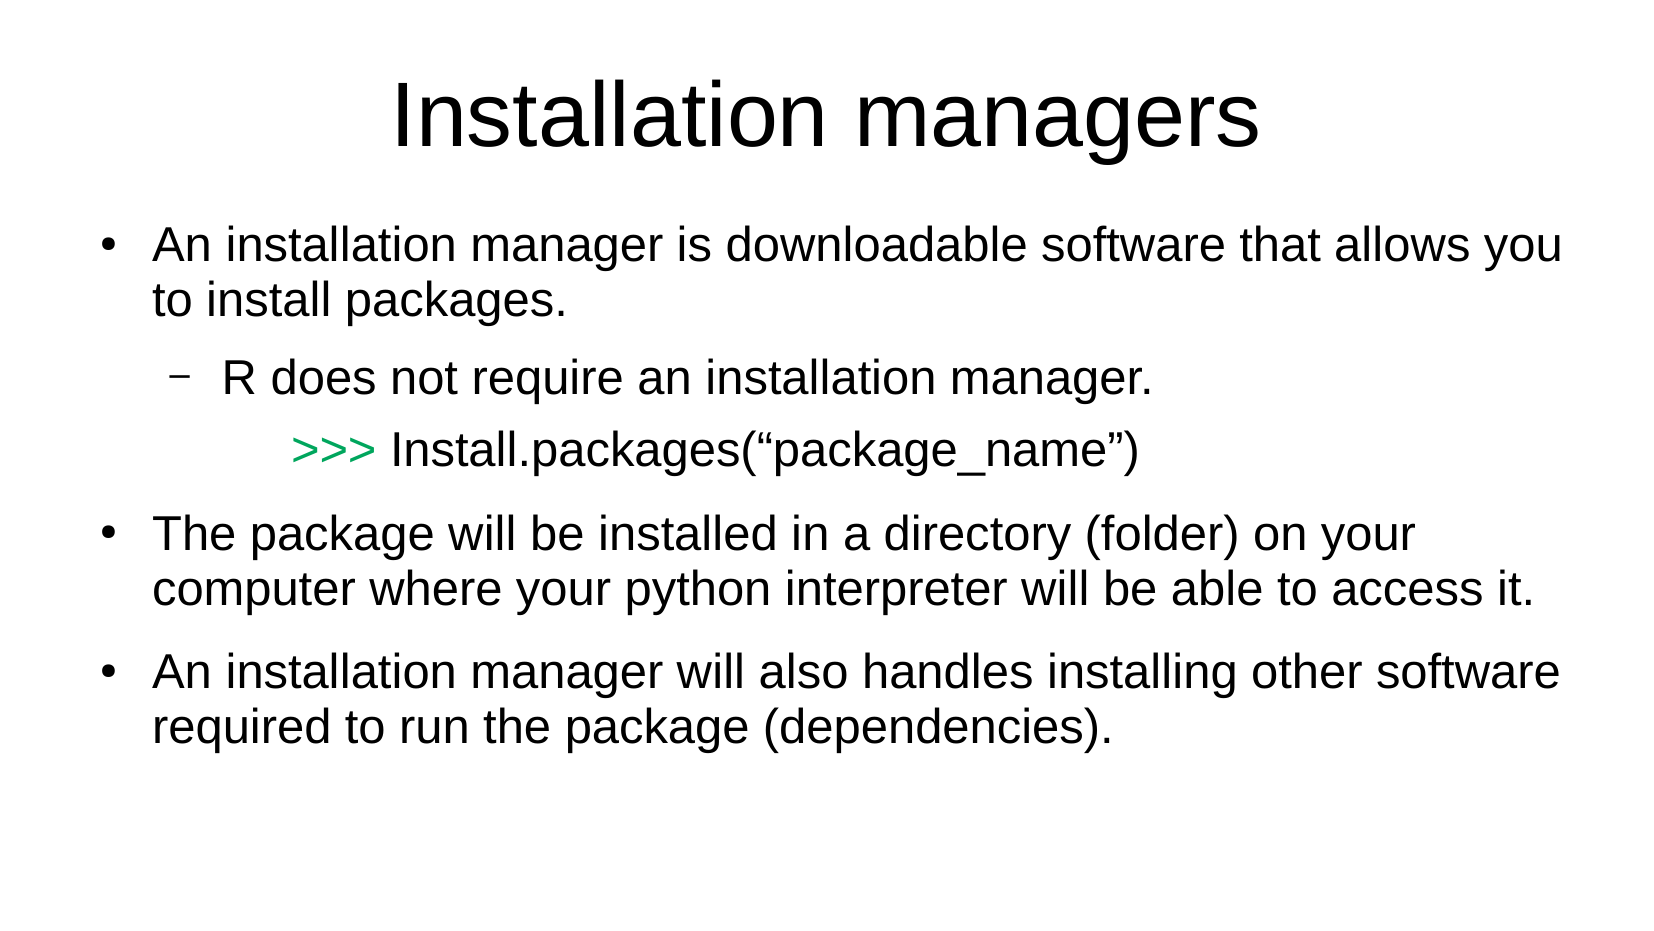

# Installation managers
An installation manager is downloadable software that allows you to install packages.
R does not require an installation manager.
>>> Install.packages(“package_name”)
The package will be installed in a directory (folder) on your computer where your python interpreter will be able to access it.
An installation manager will also handles installing other software required to run the package (dependencies).